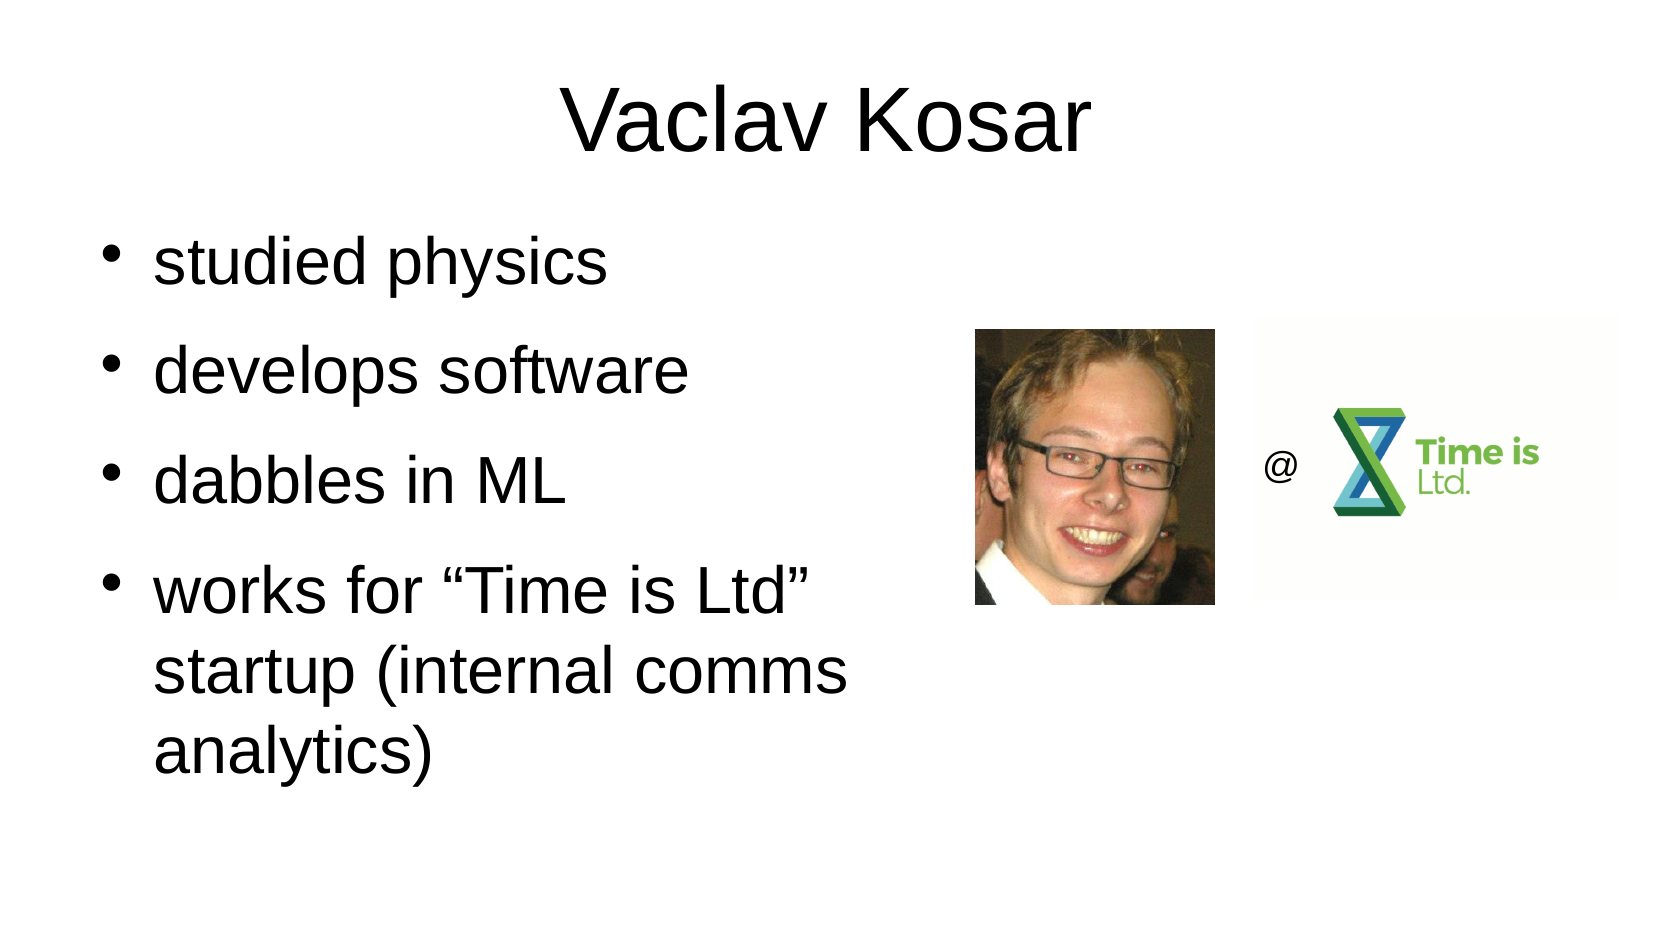

Vaclav Kosar
studied physics
develops software
dabbles in ML
works for “Time is Ltd” startup (internal comms analytics)
@